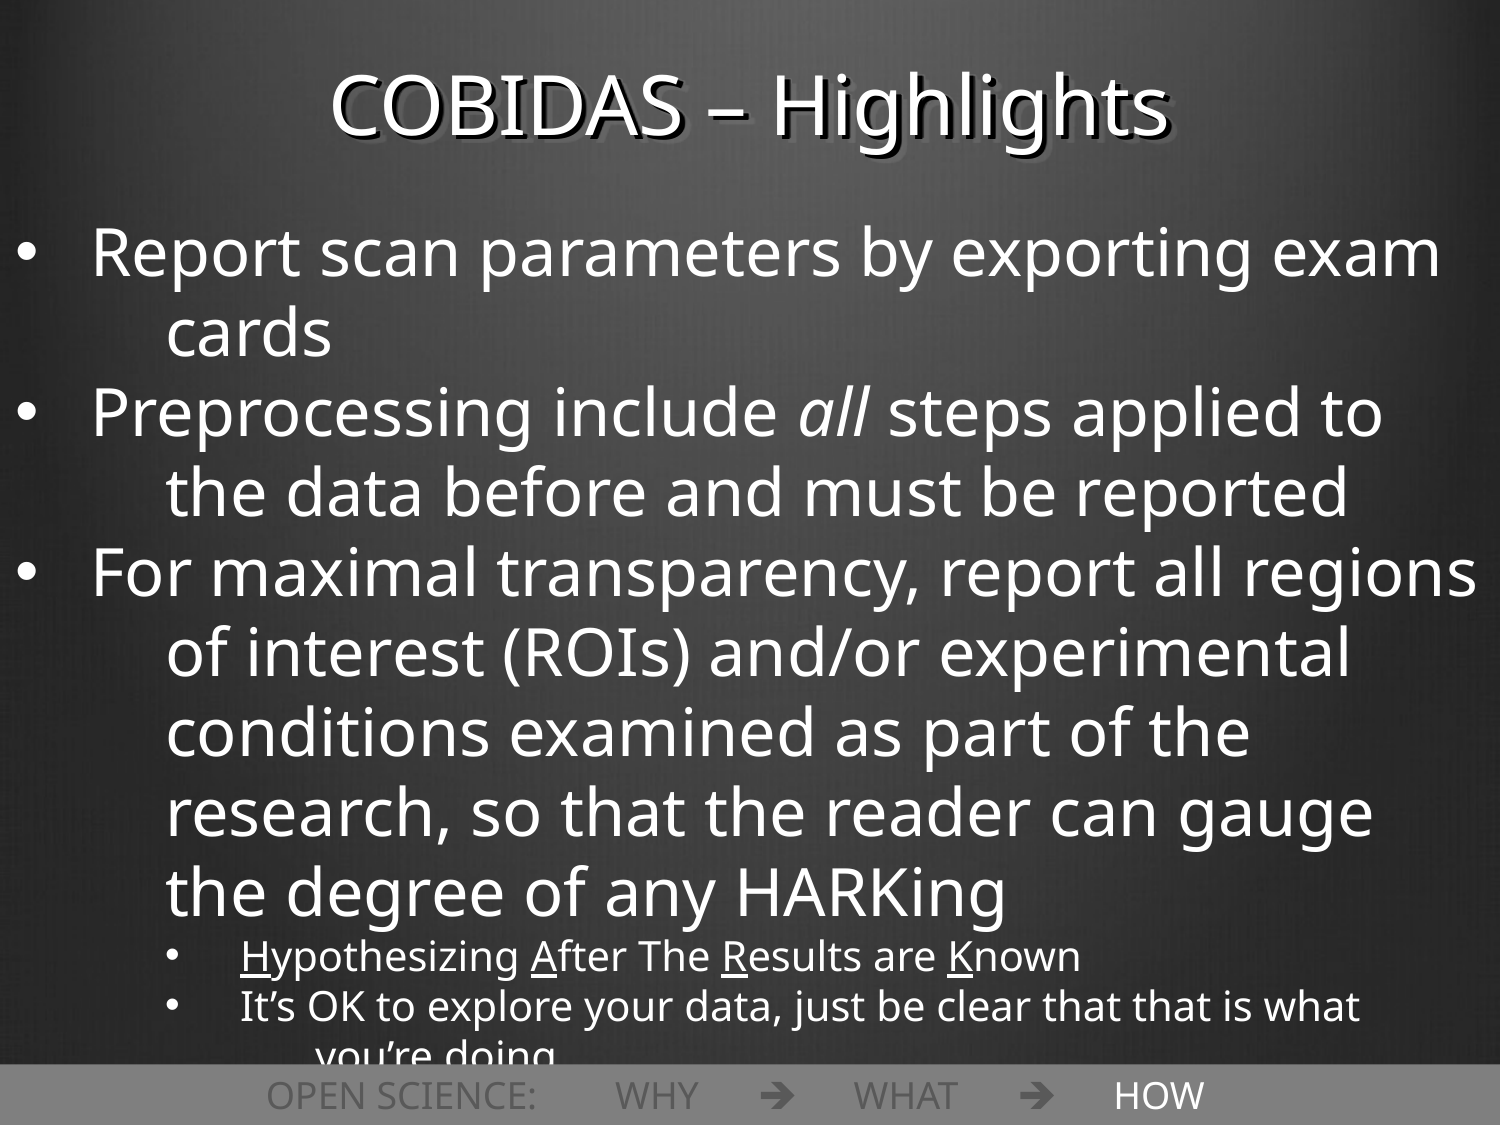

# COBIDAS – Highlights
Report scan parameters by exporting exam cards
Preprocessing include all steps applied to the data before and must be reported
For maximal transparency, report all regions of interest (ROIs) and/or experimental conditions examined as part of the research, so that the reader can gauge the degree of any HARKing
Hypothesizing After The Results are Known
It’s OK to explore your data, just be clear that that is what you’re doing
OPEN SCIENCE: WHY  WHAT  HOW